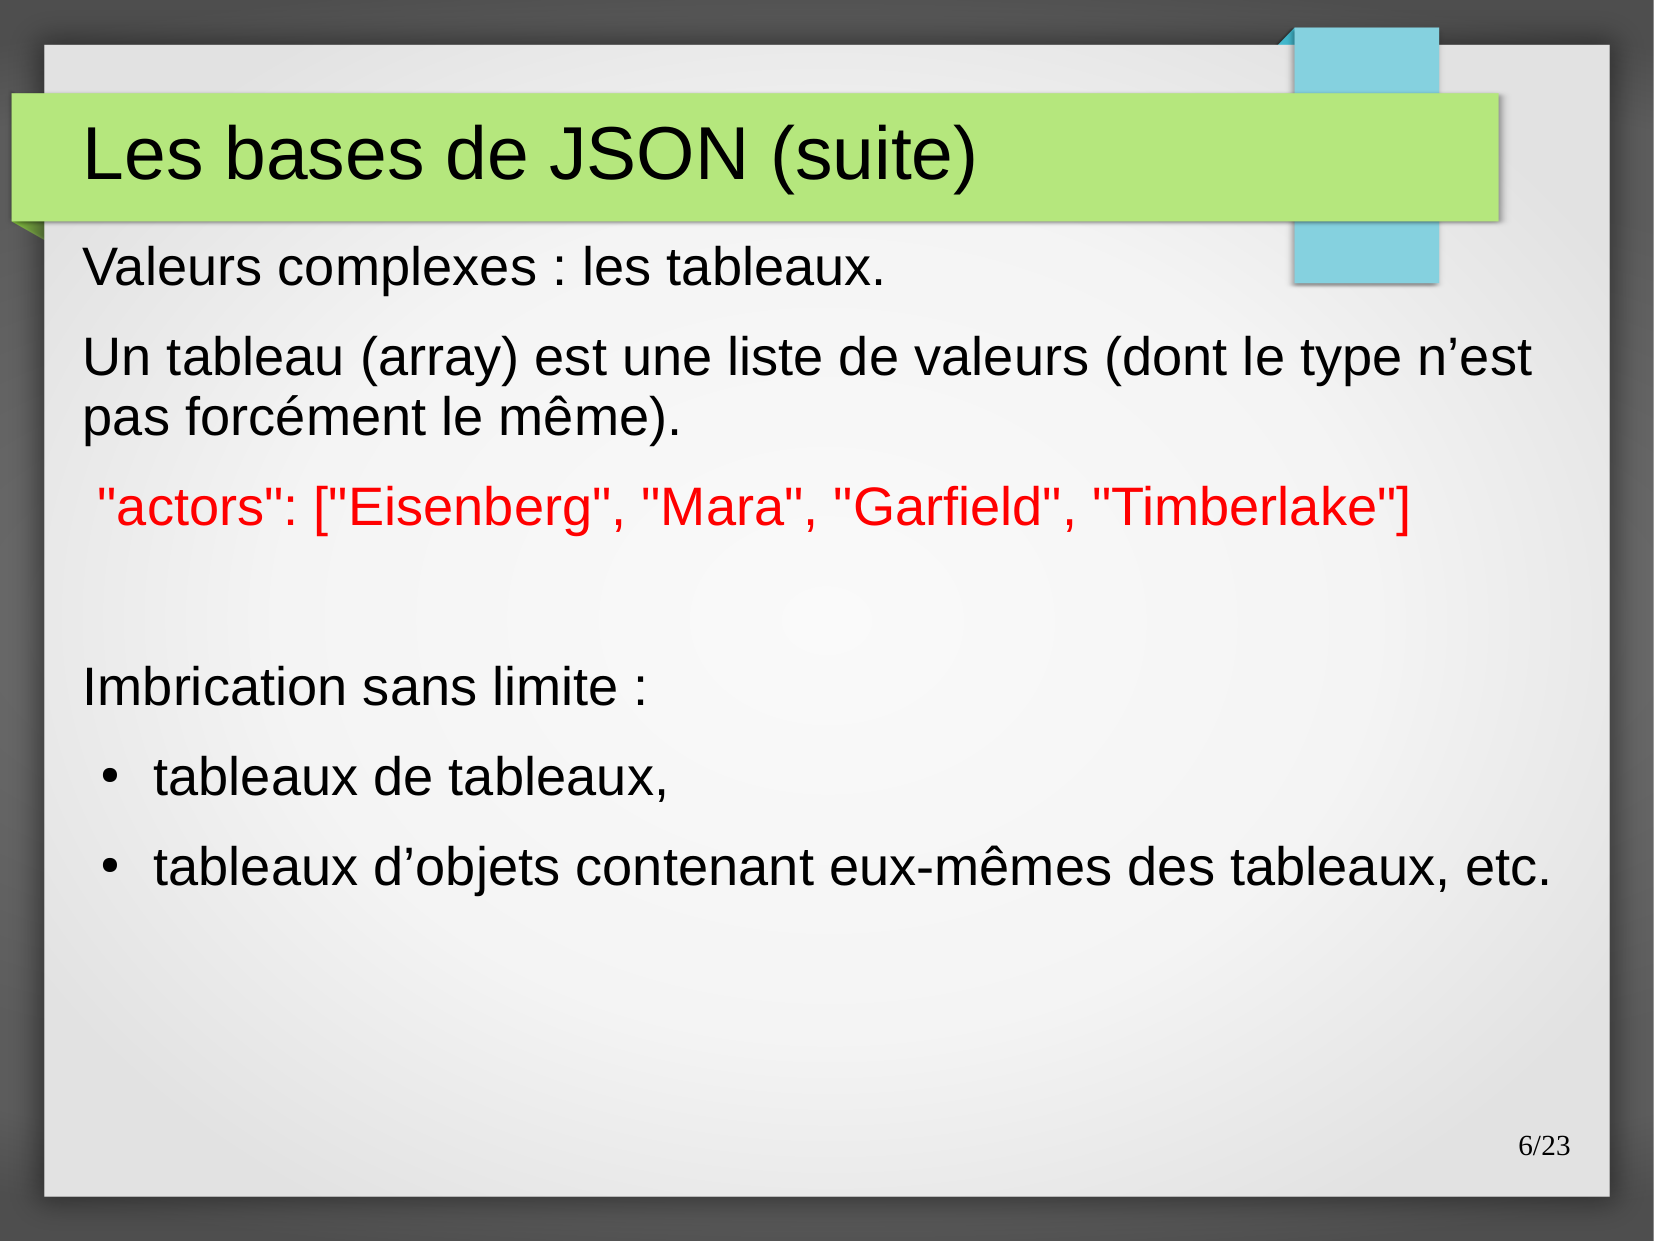

# Les bases de JSON (suite)
Valeurs complexes : les tableaux.
Un tableau (array) est une liste de valeurs (dont le type n’est pas forcément le même).
 "actors": ["Eisenberg", "Mara", "Garfield", "Timberlake"]
Imbrication sans limite :
tableaux de tableaux,
tableaux d’objets contenant eux-mêmes des tableaux, etc.
6